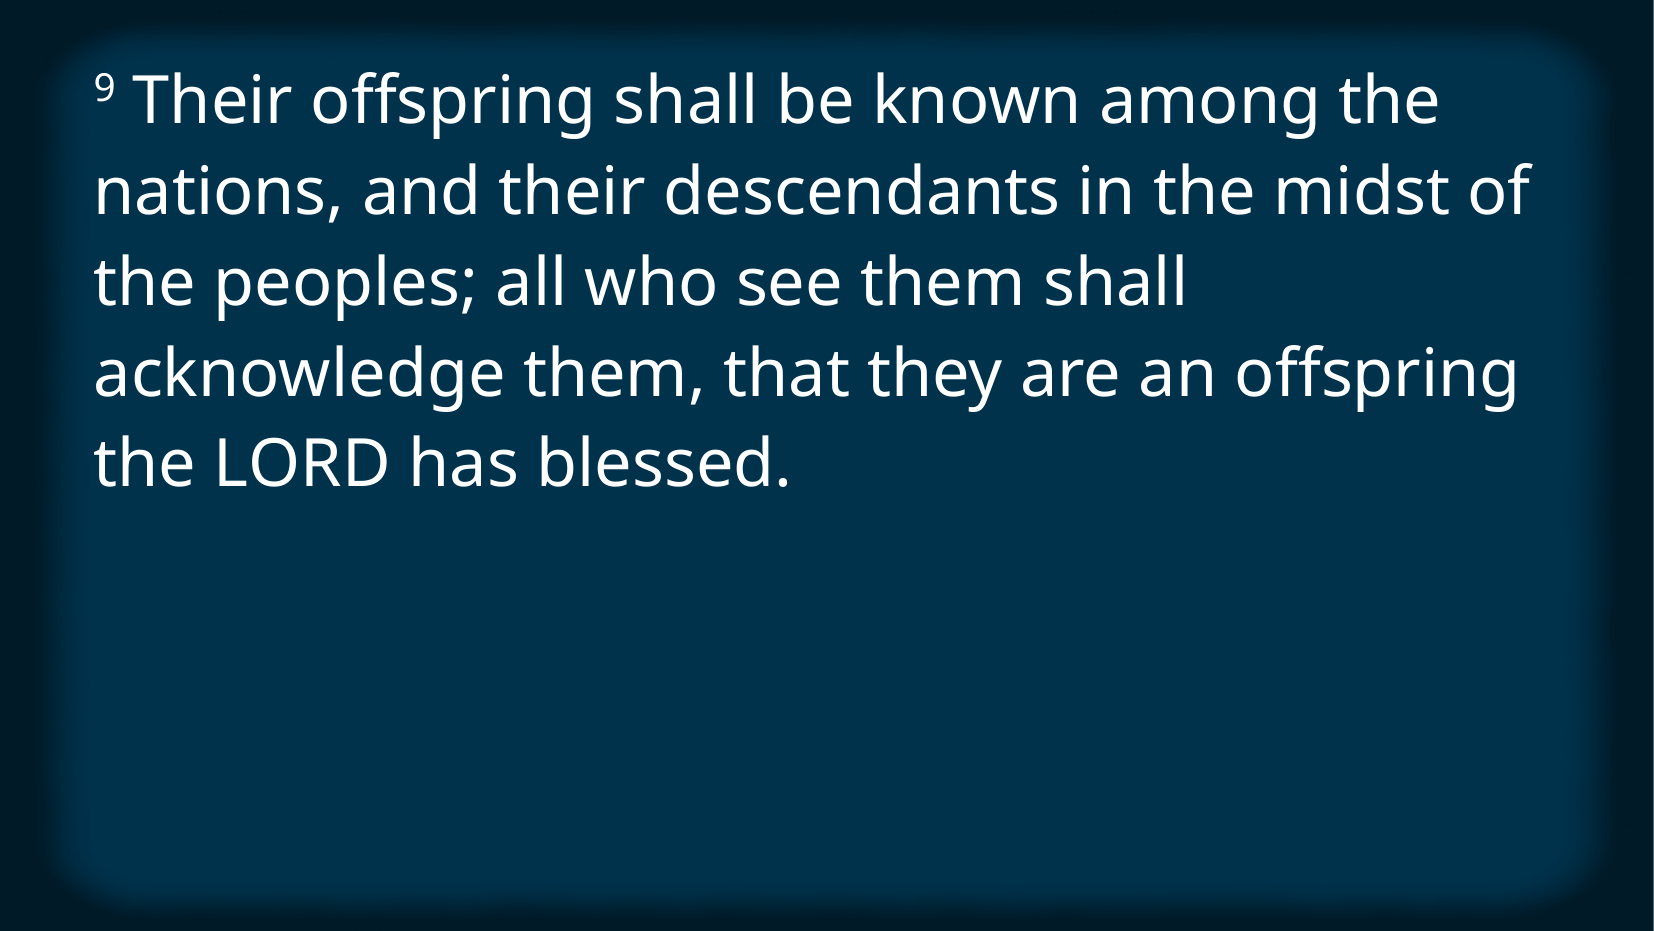

9 Their offspring shall be known among the nations, and their descendants in the midst of the peoples; all who see them shall acknowledge them, that they are an offspring the LORD has blessed.